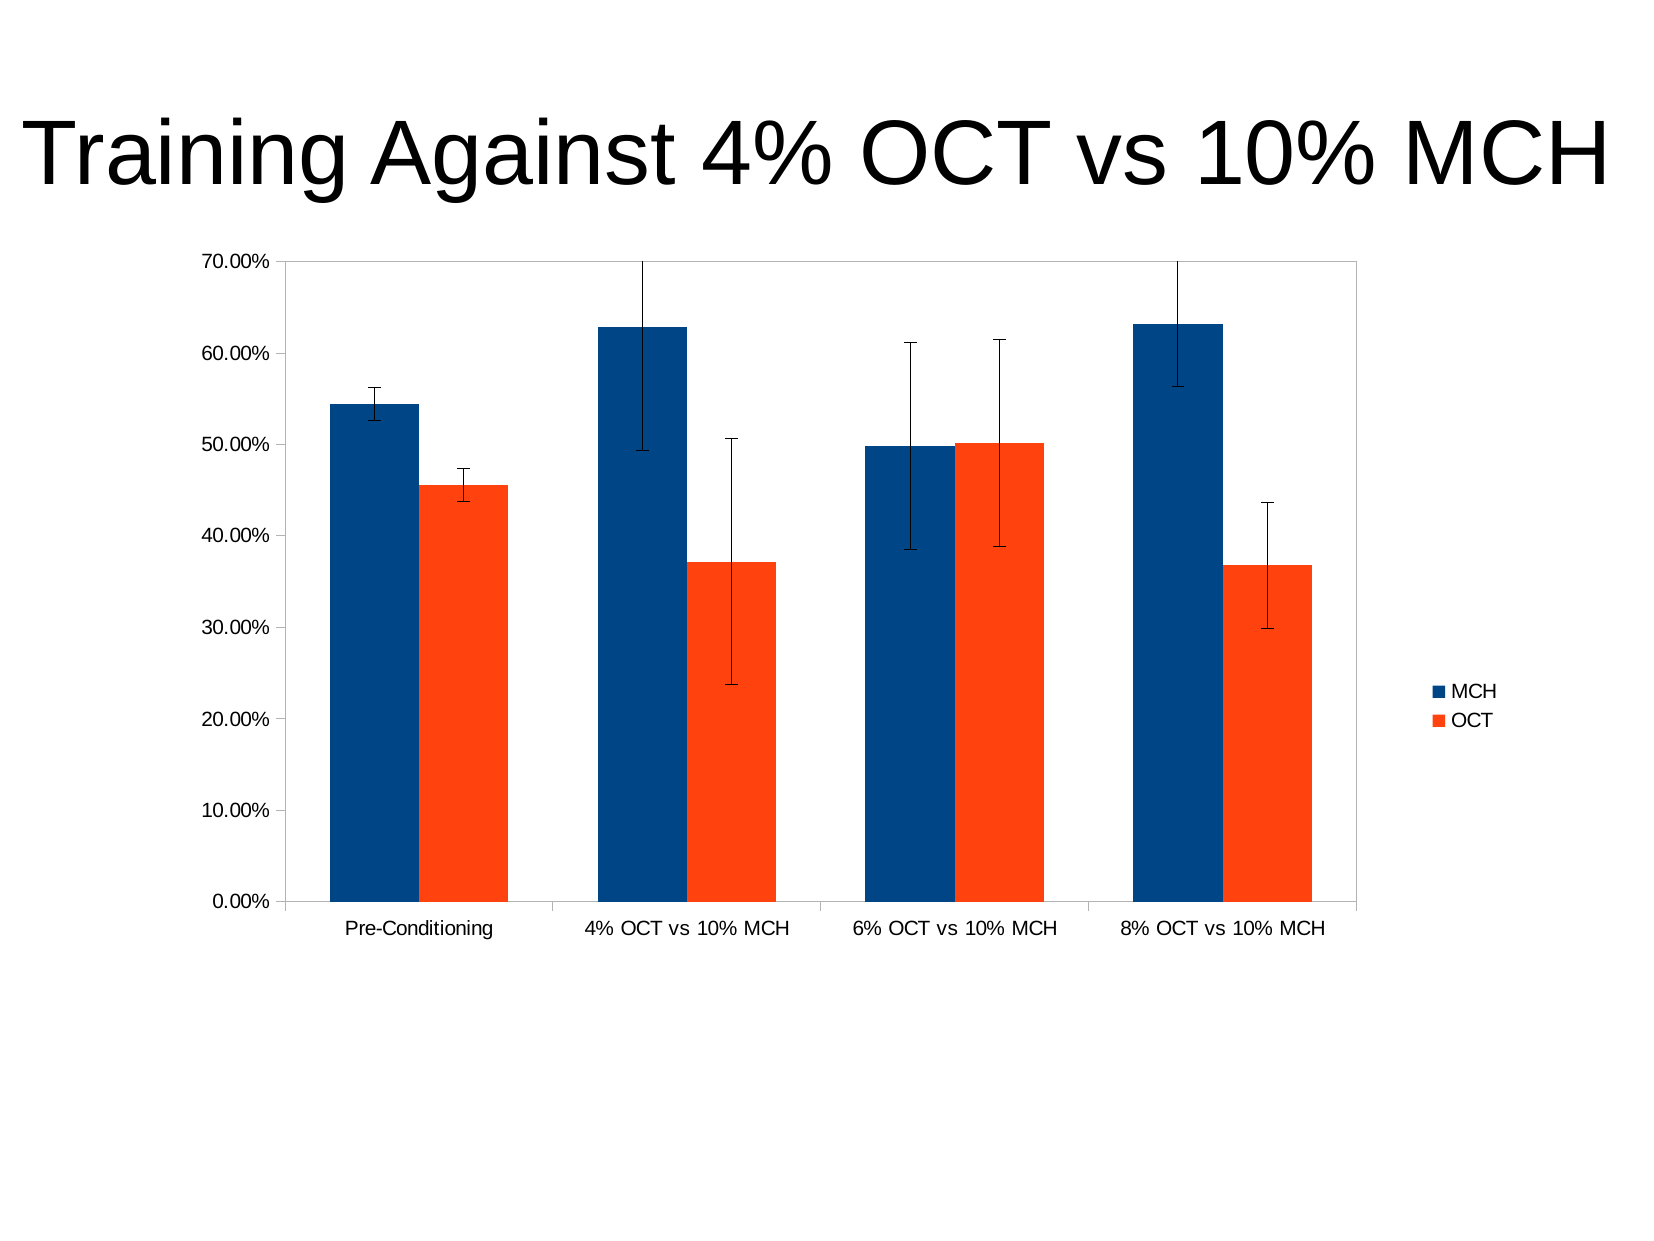

# Training Against 4% OCT vs 10% MCH
### Chart
| Category | MCH | OCT |
|---|---|---|
| Pre-Conditioning | 0.543934240362812 | 0.456065759637188 |
| 4% OCT vs 10% MCH | 0.628061224489796 | 0.371938775510204 |
| 6% OCT vs 10% MCH | 0.498412698412698 | 0.501587301587302 |
| 8% OCT vs 10% MCH | 0.631890331890332 | 0.368109668109668 |